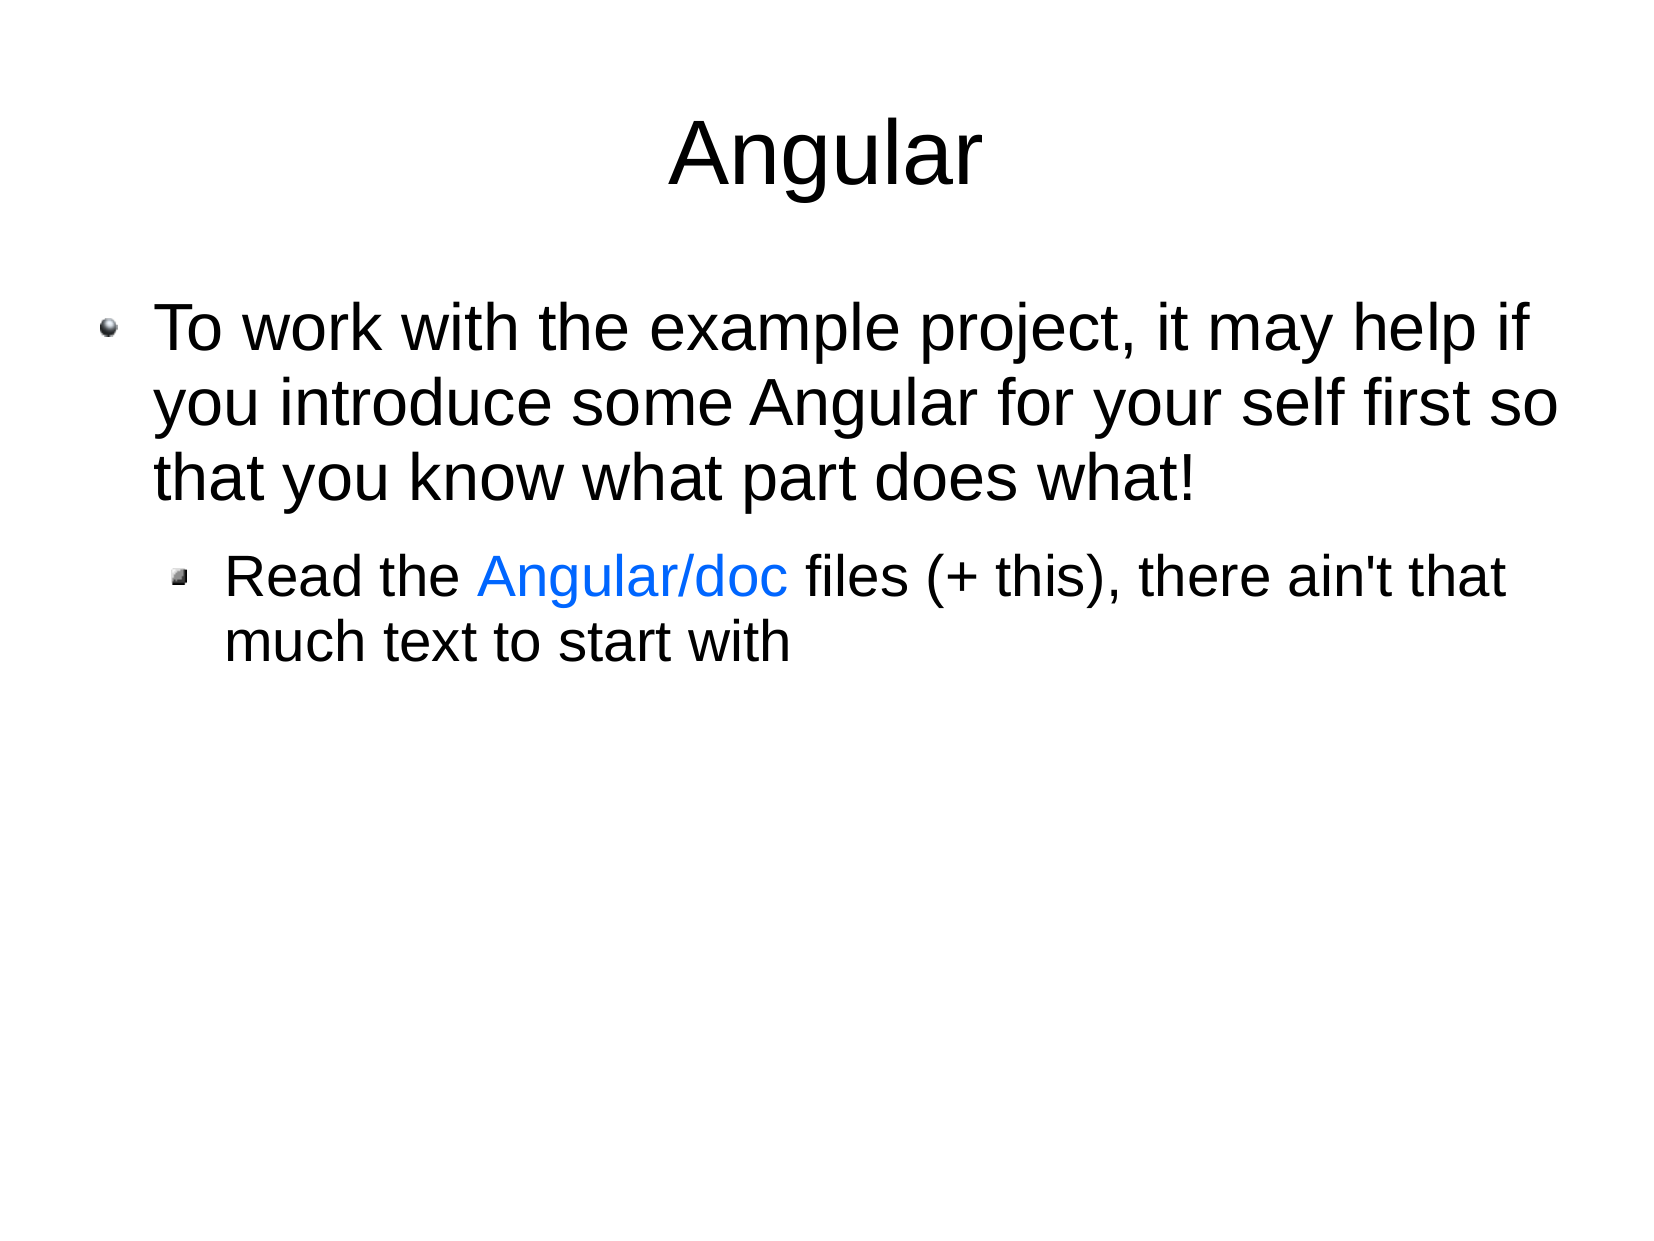

# Angular
To work with the example project, it may help if you introduce some Angular for your self first so that you know what part does what!
Read the Angular/doc files (+ this), there ain't that much text to start with